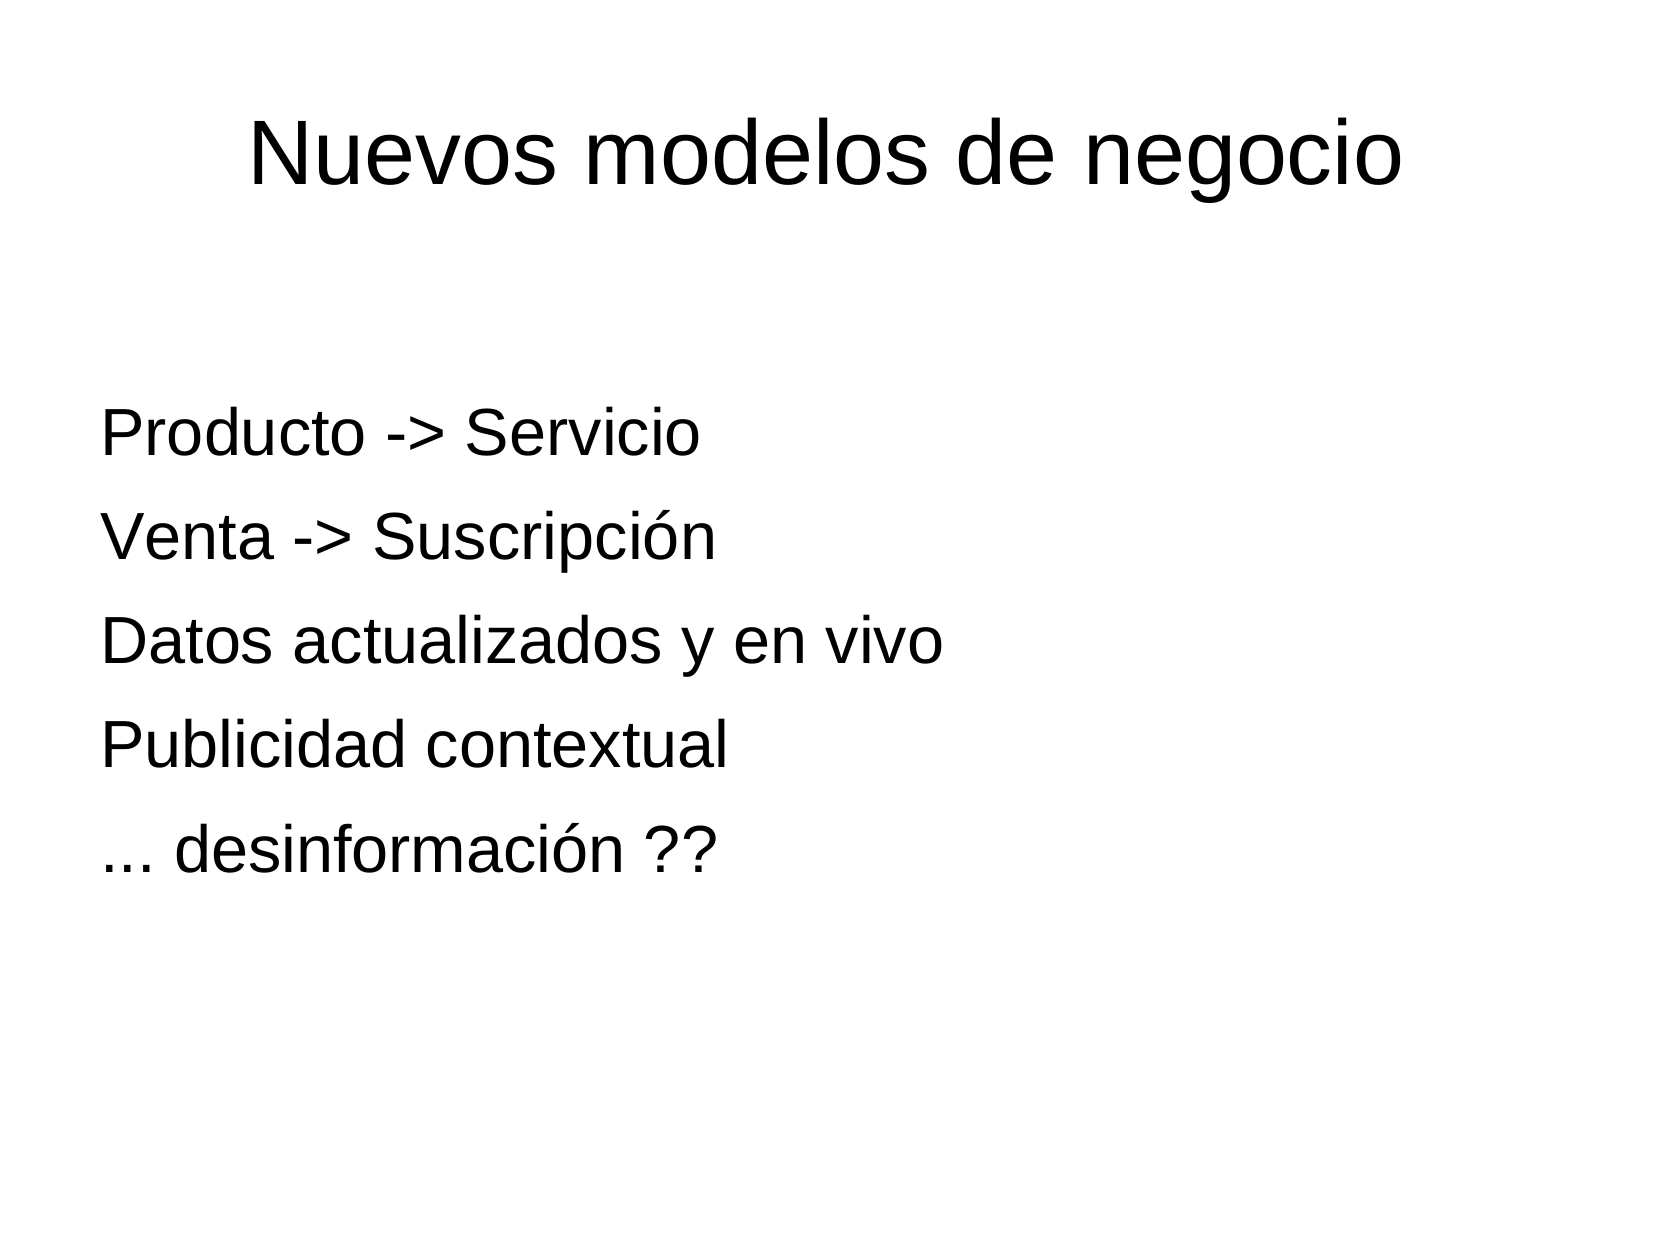

# Nuevos modelos de negocio
Producto -> Servicio
Venta -> Suscripción
Datos actualizados y en vivo
Publicidad contextual
... desinformación ??